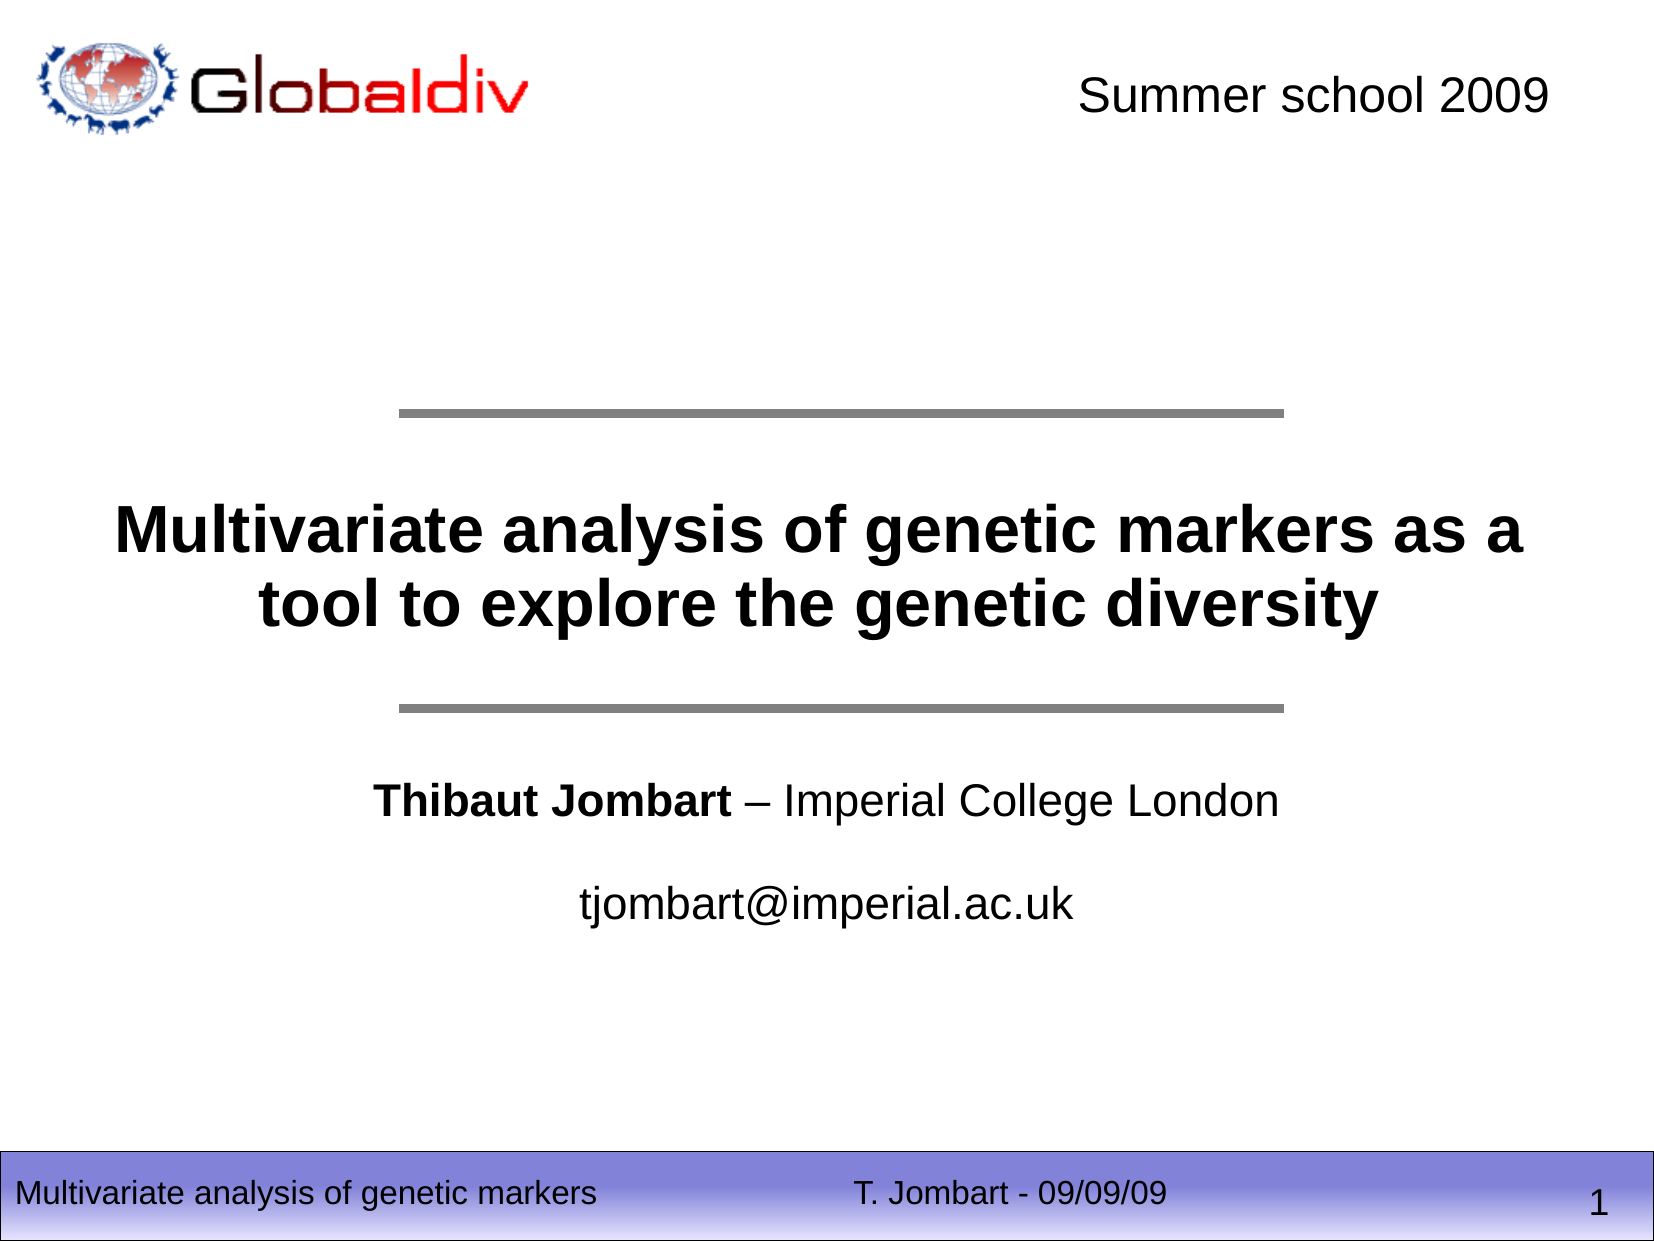

Summer school 2009
Multivariate analysis of genetic markers as a tool to explore the genetic diversity
Thibaut Jombart – Imperial College London
tjombart@imperial.ac.uk
Multivariate analysis of genetic markers
T. Jombart - 09/09/09
1